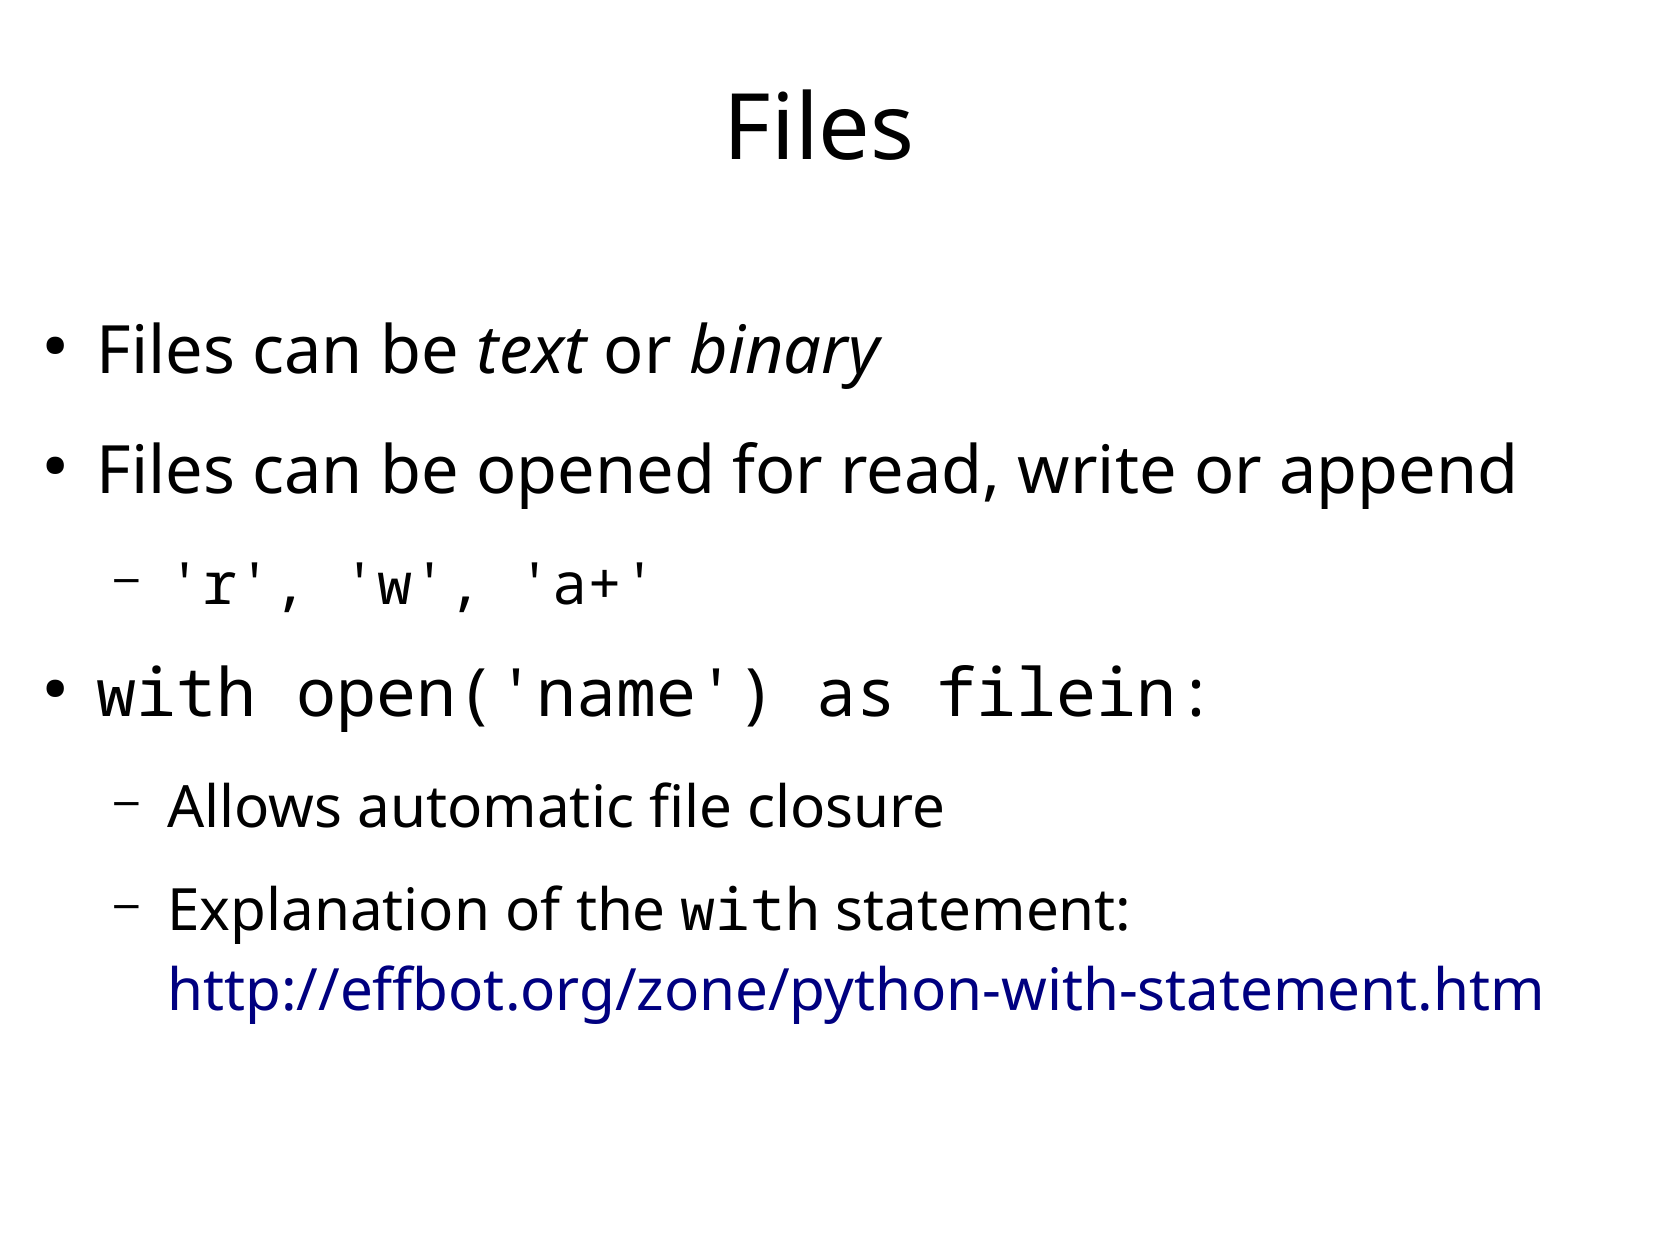

# Files
Files can be text or binary
Files can be opened for read, write or append
'r', 'w', 'a+'
with open('name') as filein:
Allows automatic file closure
Explanation of the with statement: http://effbot.org/zone/python-with-statement.htm